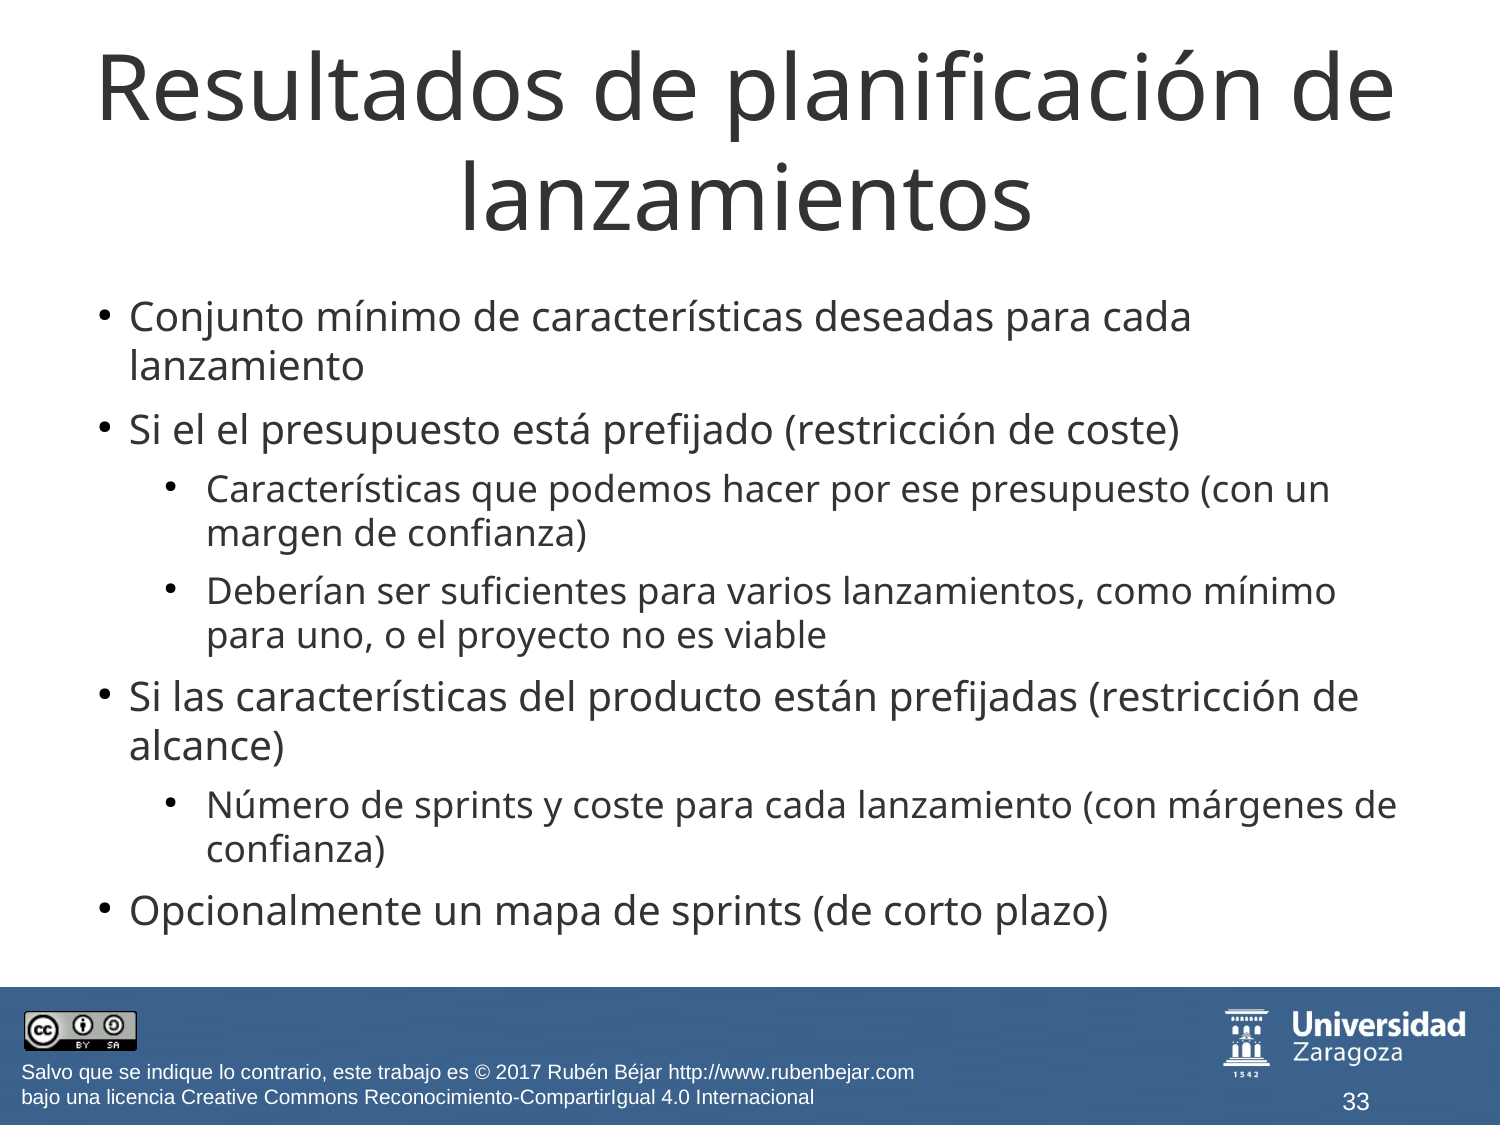

# Resultados de planificación de lanzamientos
Conjunto mínimo de características deseadas para cada lanzamiento
Si el el presupuesto está prefijado (restricción de coste)
Características que podemos hacer por ese presupuesto (con un margen de confianza)
Deberían ser suficientes para varios lanzamientos, como mínimo para uno, o el proyecto no es viable
Si las características del producto están prefijadas (restricción de alcance)
Número de sprints y coste para cada lanzamiento (con márgenes de confianza)
Opcionalmente un mapa de sprints (de corto plazo)